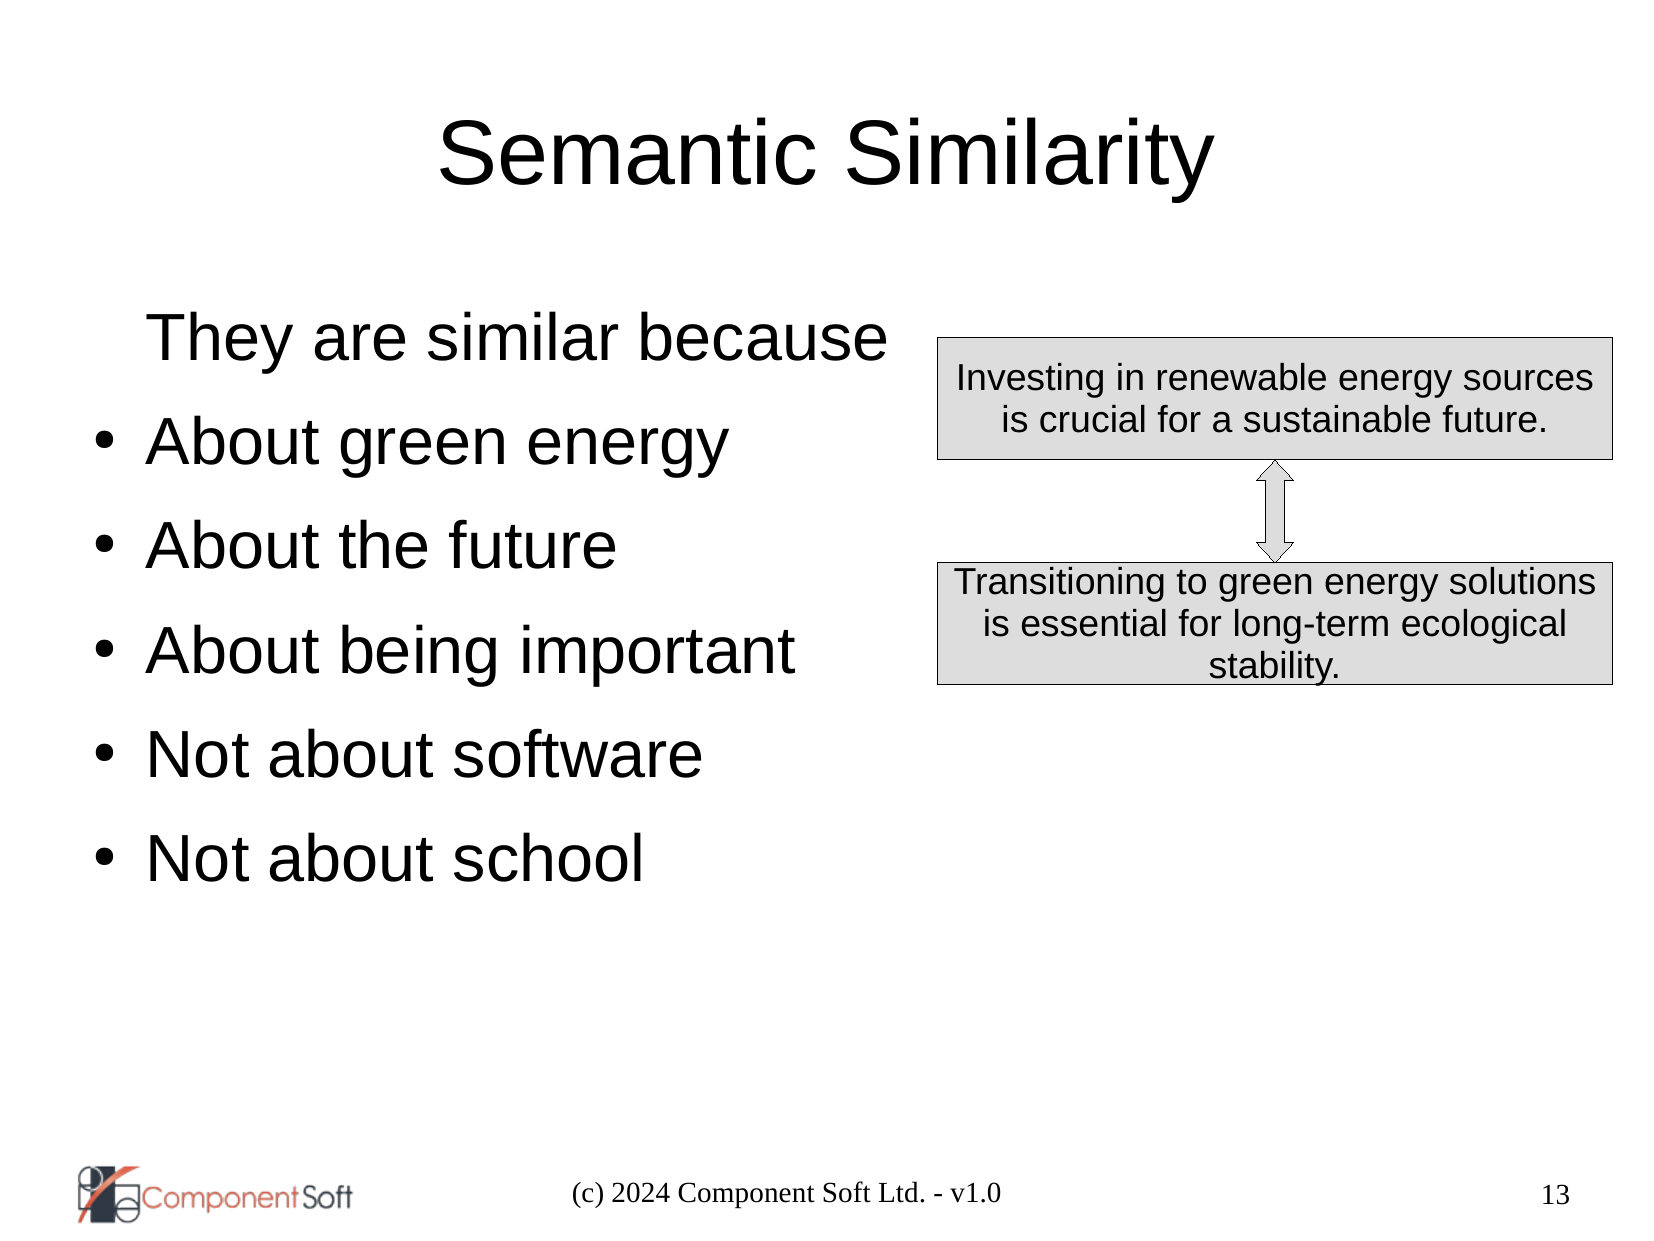

# Semantic Similarity
They are similar because
About green energy
About the future
About being important
Not about software
Not about school
Investing in renewable energy sources is crucial for a sustainable future.
Transitioning to green energy solutions is essential for long-term ecological stability.
(c) 2024 Component Soft Ltd. - v1.0
13